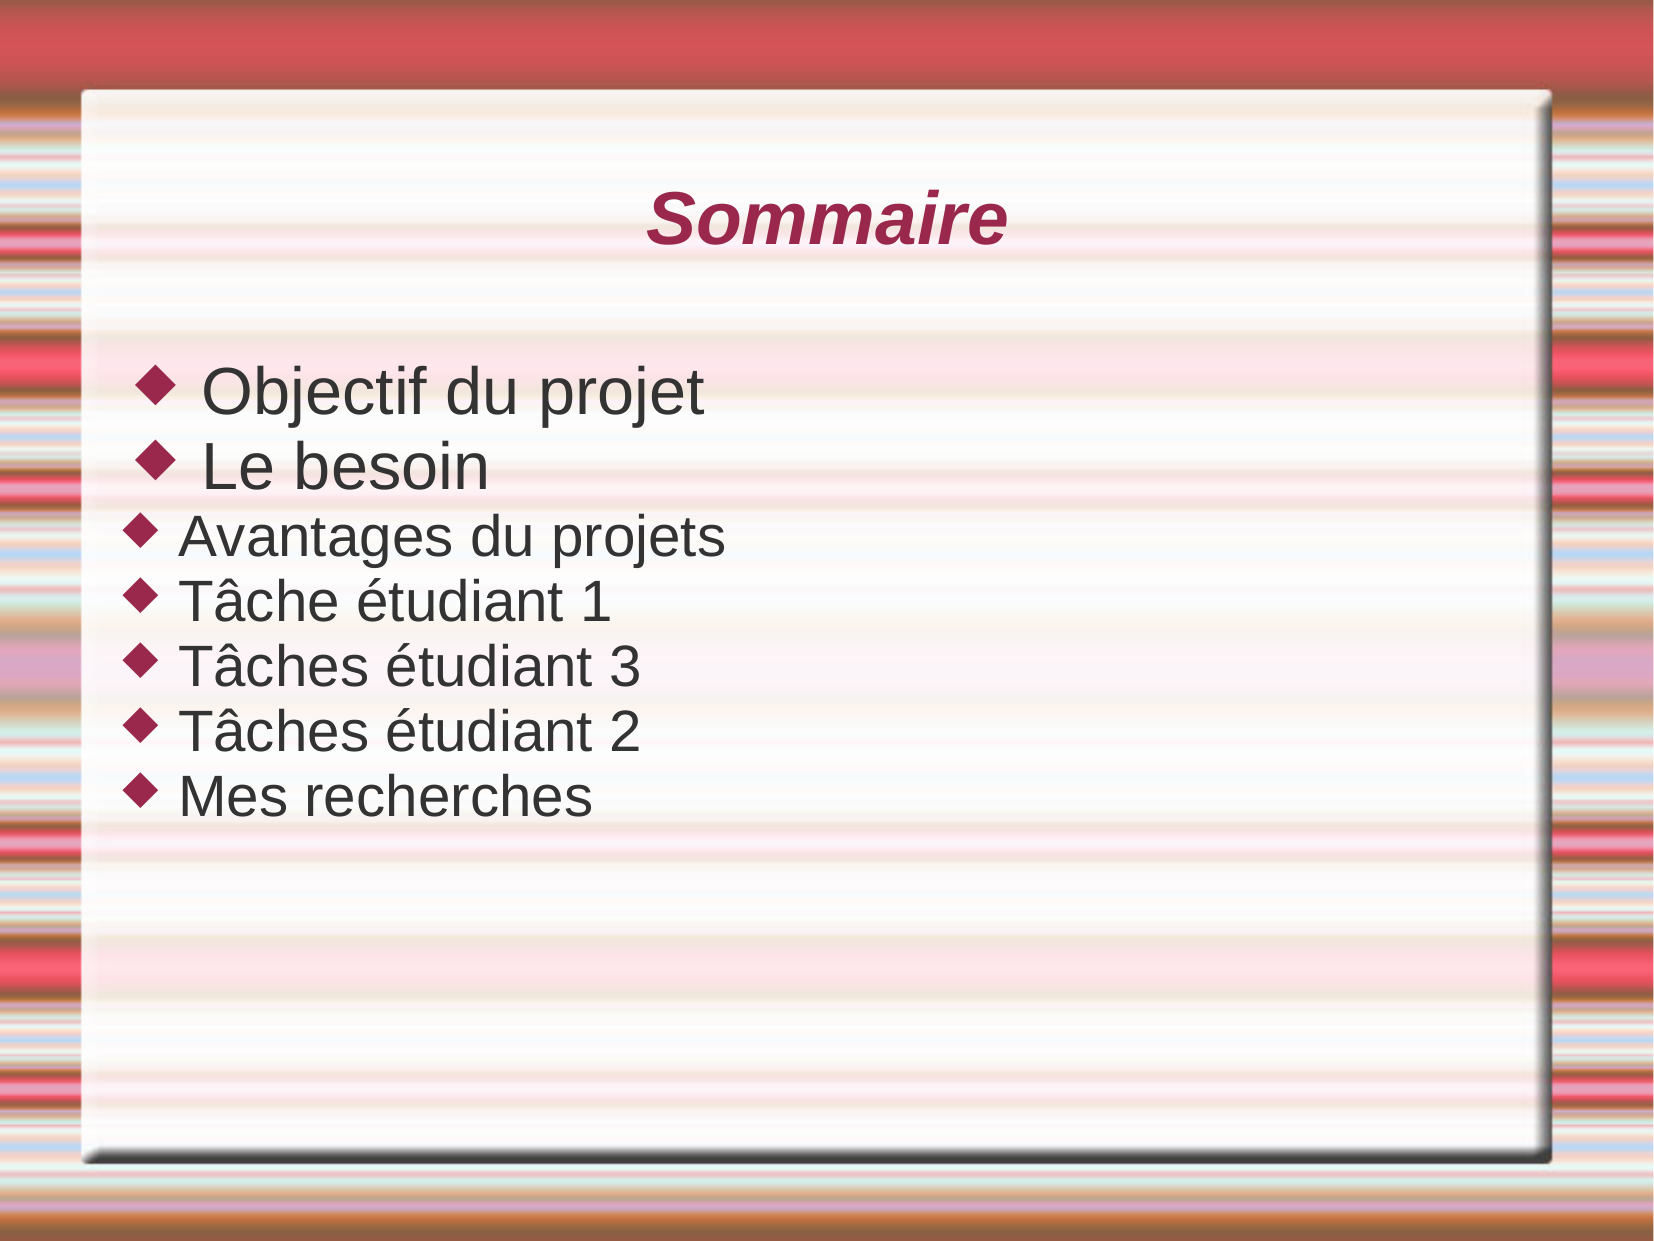

# Sommaire
Objectif du projet
Le besoin
Avantages du projets
Tâche étudiant 1
Tâches étudiant 3
Tâches étudiant 2
Mes recherches